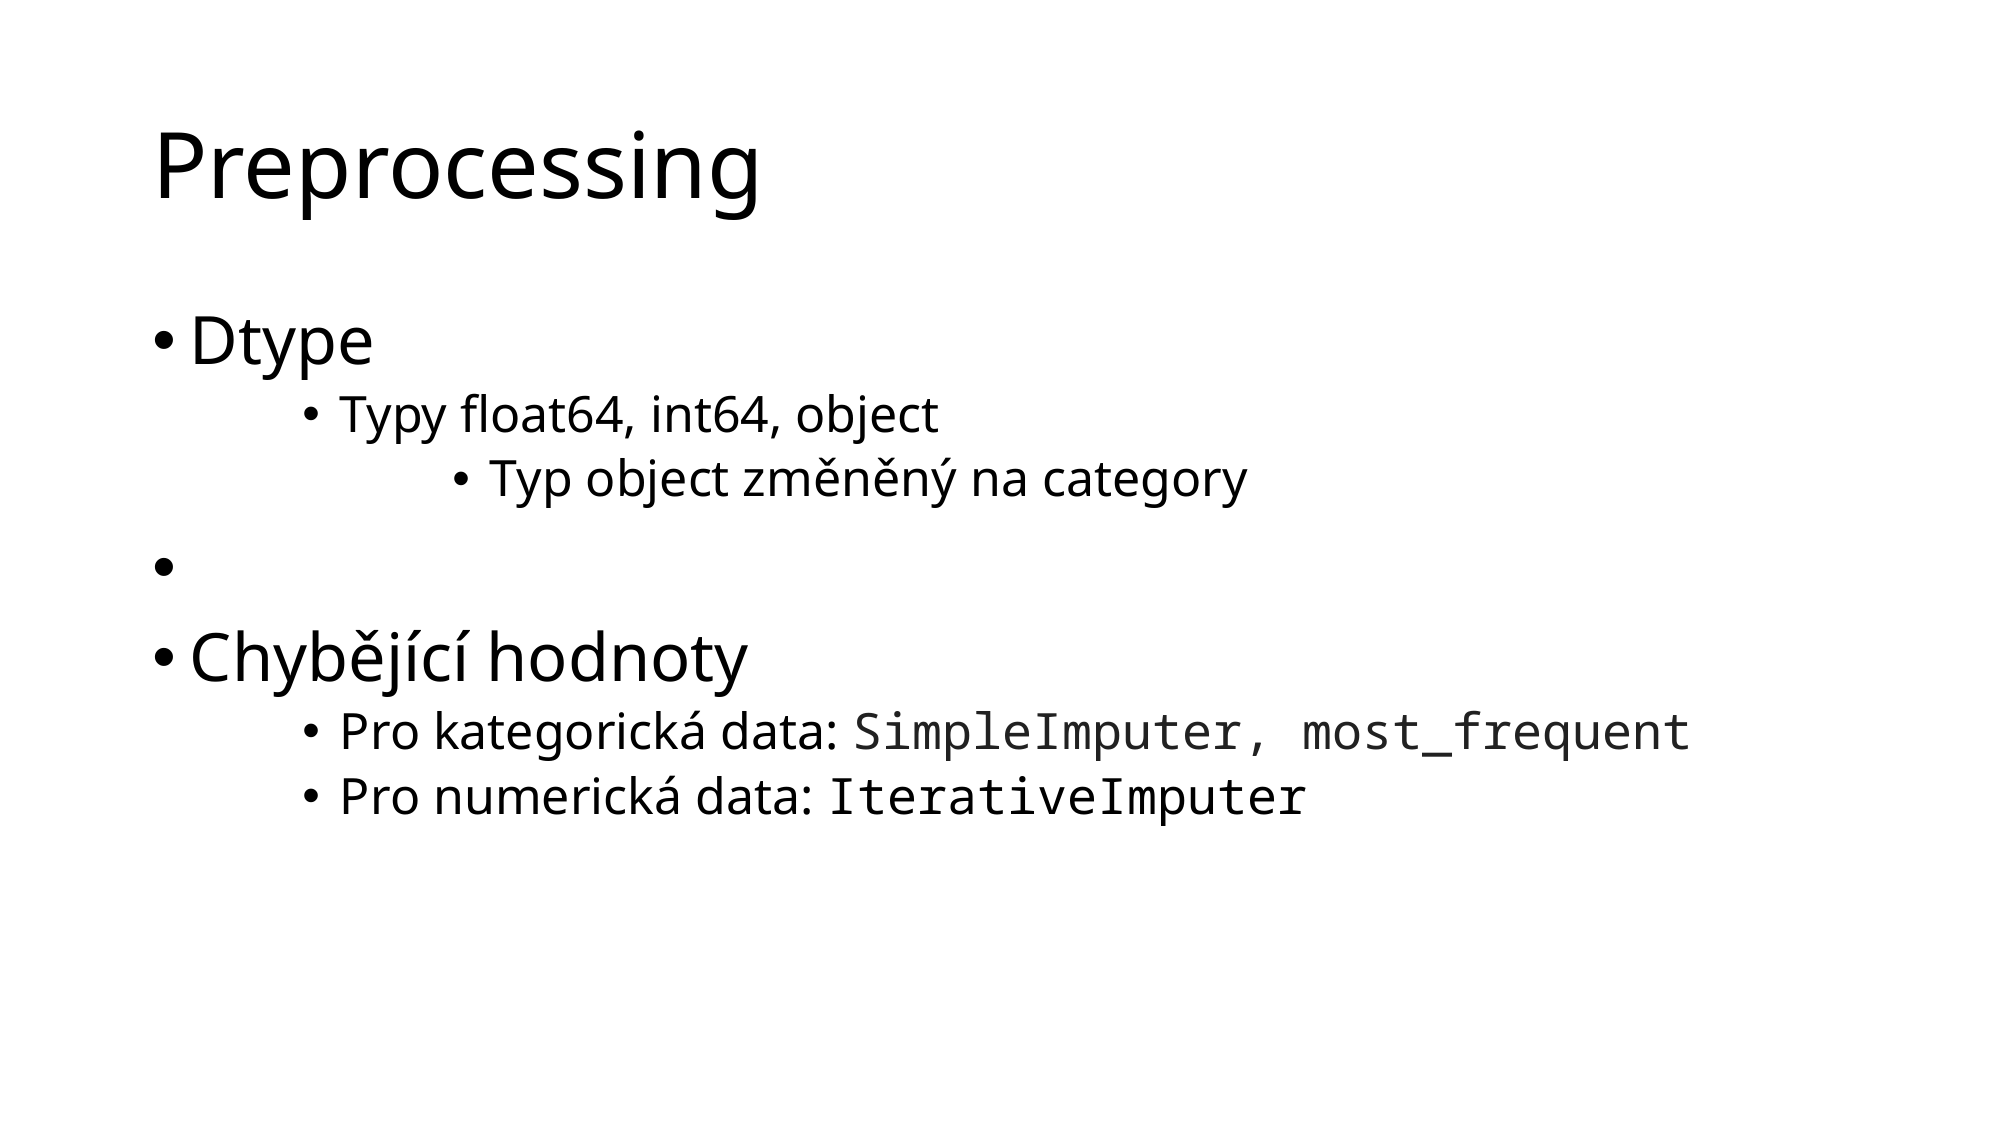

# Preprocessing
Dtype
Typy float64, int64, object
Typ object změněný na category
Chybějící hodnoty
Pro kategorická data: SimpleImputer, most_frequent
Pro numerická data: IterativeImputer